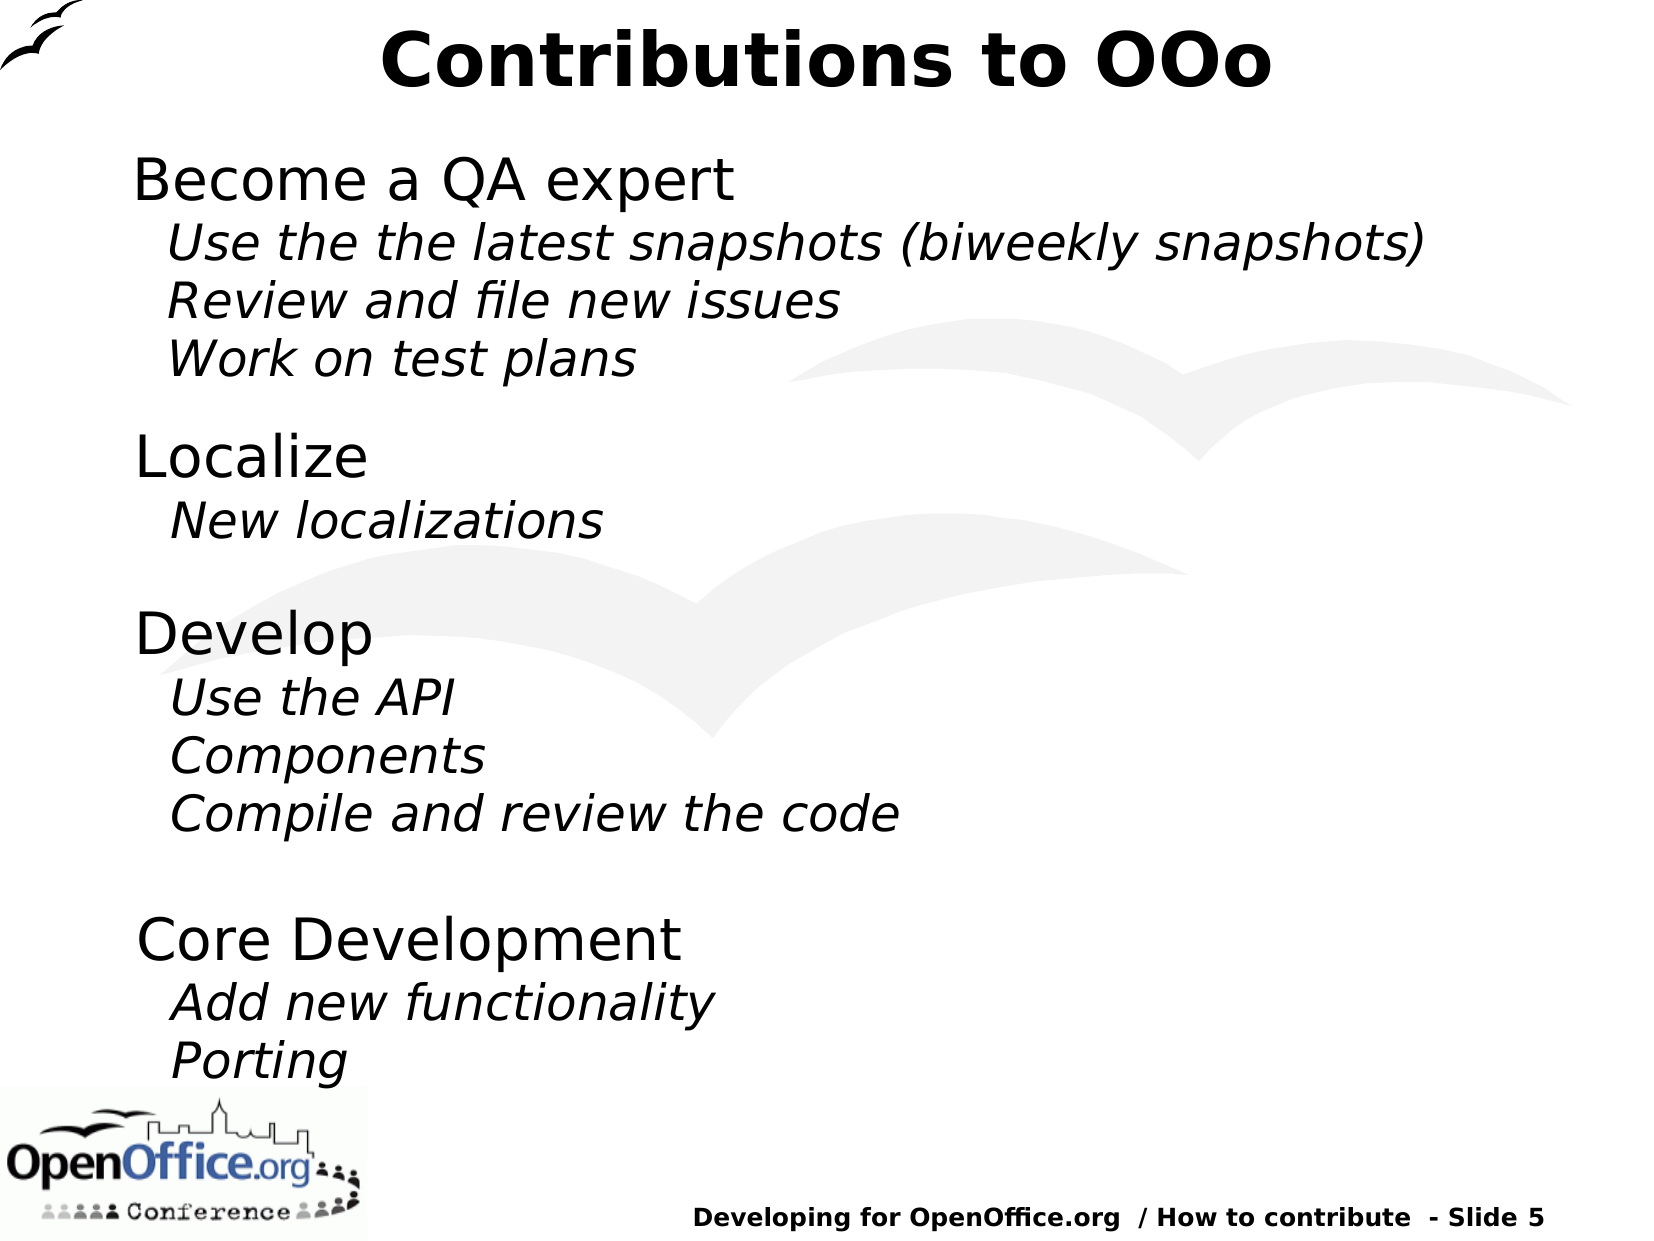

# Contributions to OOo
Become a QA expert
Use the the latest snapshots (biweekly snapshots)
Review and file new issues
Work on test plans
Localize
New localizations
Develop
Use the API
Components
Compile and review the code
Core Development
Add new functionality
Porting